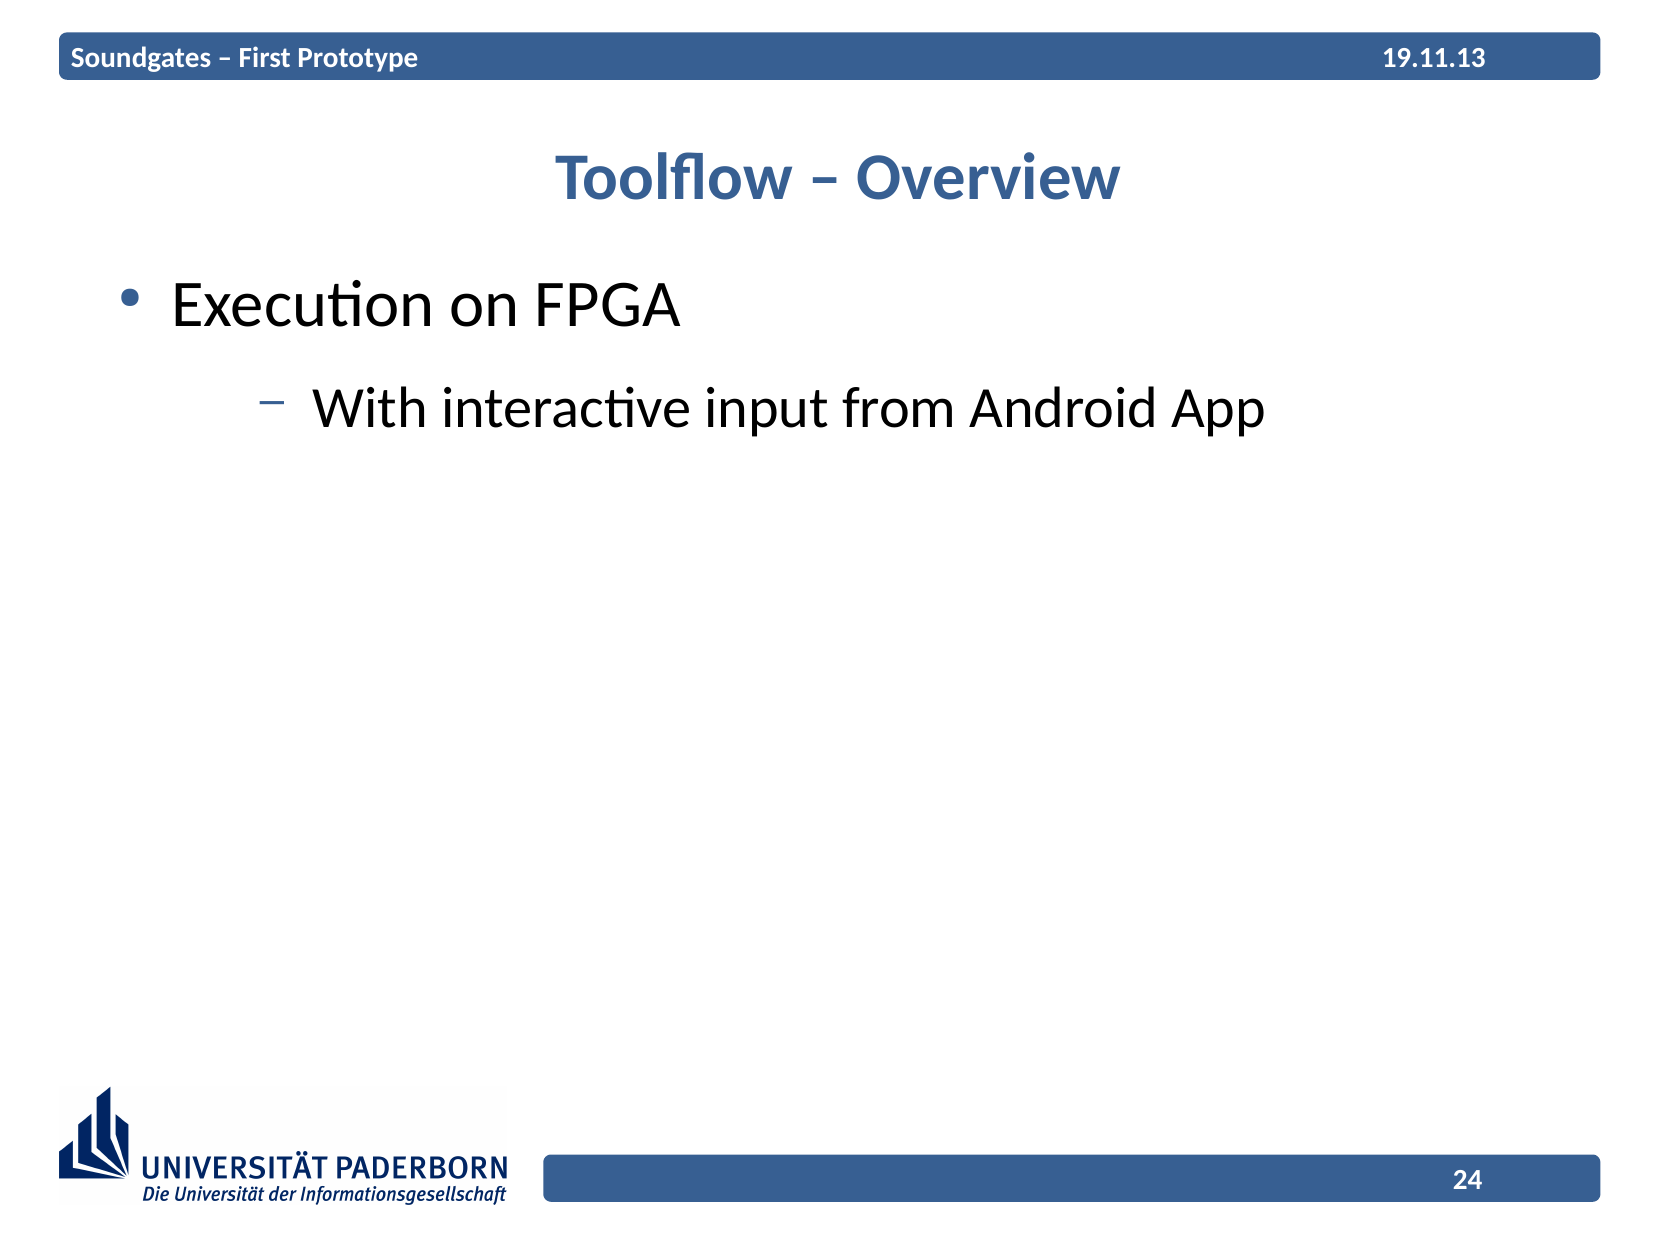

Soundgates – First Prototype
19.11.13
# Toolflow – Overview
Execution on FPGA
With interactive input from Android App